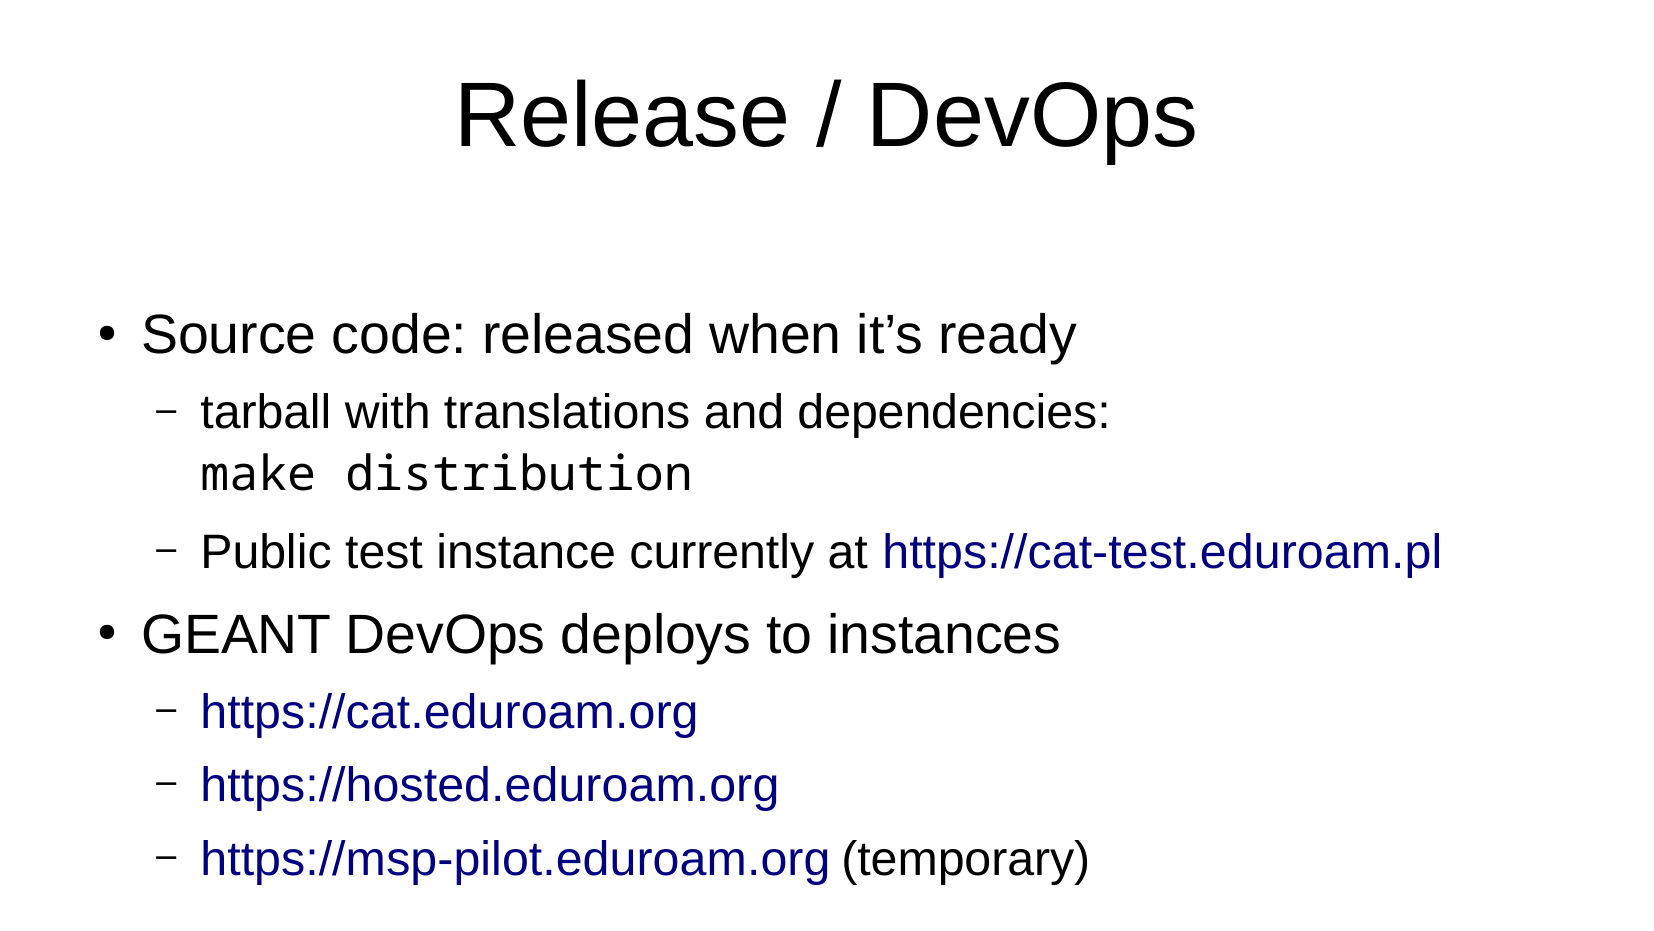

# Release / DevOps
Source code: released when it’s ready
tarball with translations and dependencies:
make distribution
Public test instance currently at https://cat-test.eduroam.pl
GEANT DevOps deploys to instances
https://cat.eduroam.org
https://hosted.eduroam.org
https://msp-pilot.eduroam.org (temporary)